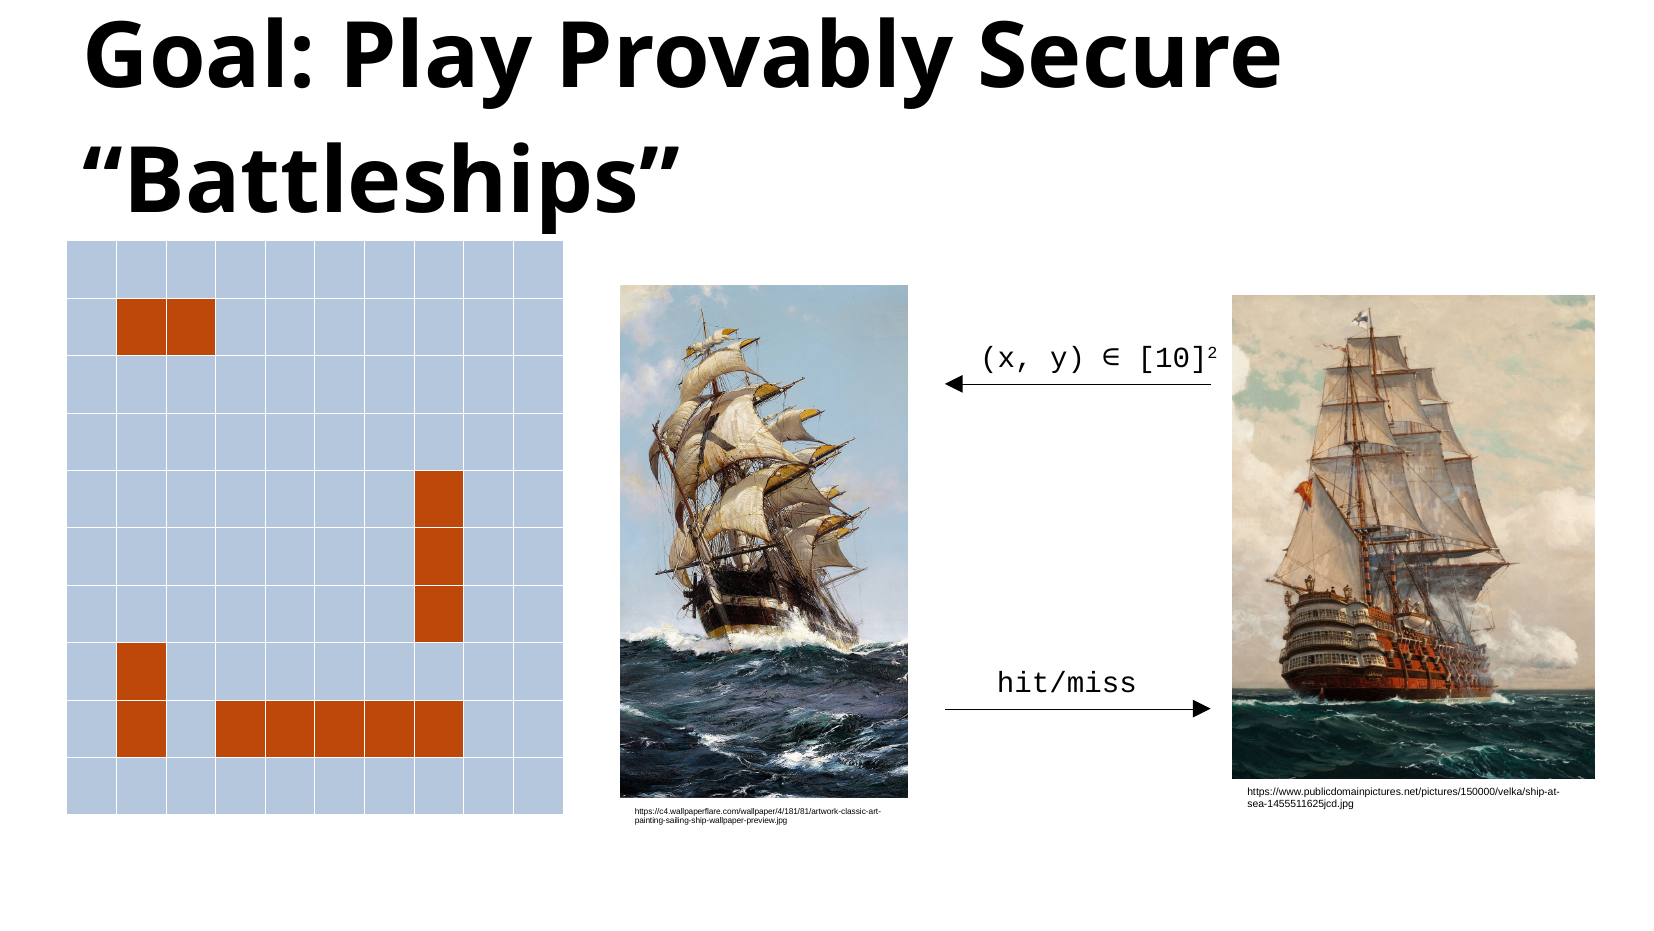

# Goal: Play Provably Secure “Battleships”
| | | | | | | | | | |
| --- | --- | --- | --- | --- | --- | --- | --- | --- | --- |
| | | | | | | | | | |
| | | | | | | | | | |
| | | | | | | | | | |
| | | | | | | | | | |
| | | | | | | | | | |
| | | | | | | | | | |
| | | | | | | | | | |
| | | | | | | | | | |
| | | | | | | | | | |
(x, y) ∈ [10]2
hit/miss
https://www.publicdomainpictures.net/pictures/150000/velka/ship-at-sea-1455511625jcd.jpg
https://c4.wallpaperflare.com/wallpaper/4/181/81/artwork-classic-art-painting-sailing-ship-wallpaper-preview.jpg